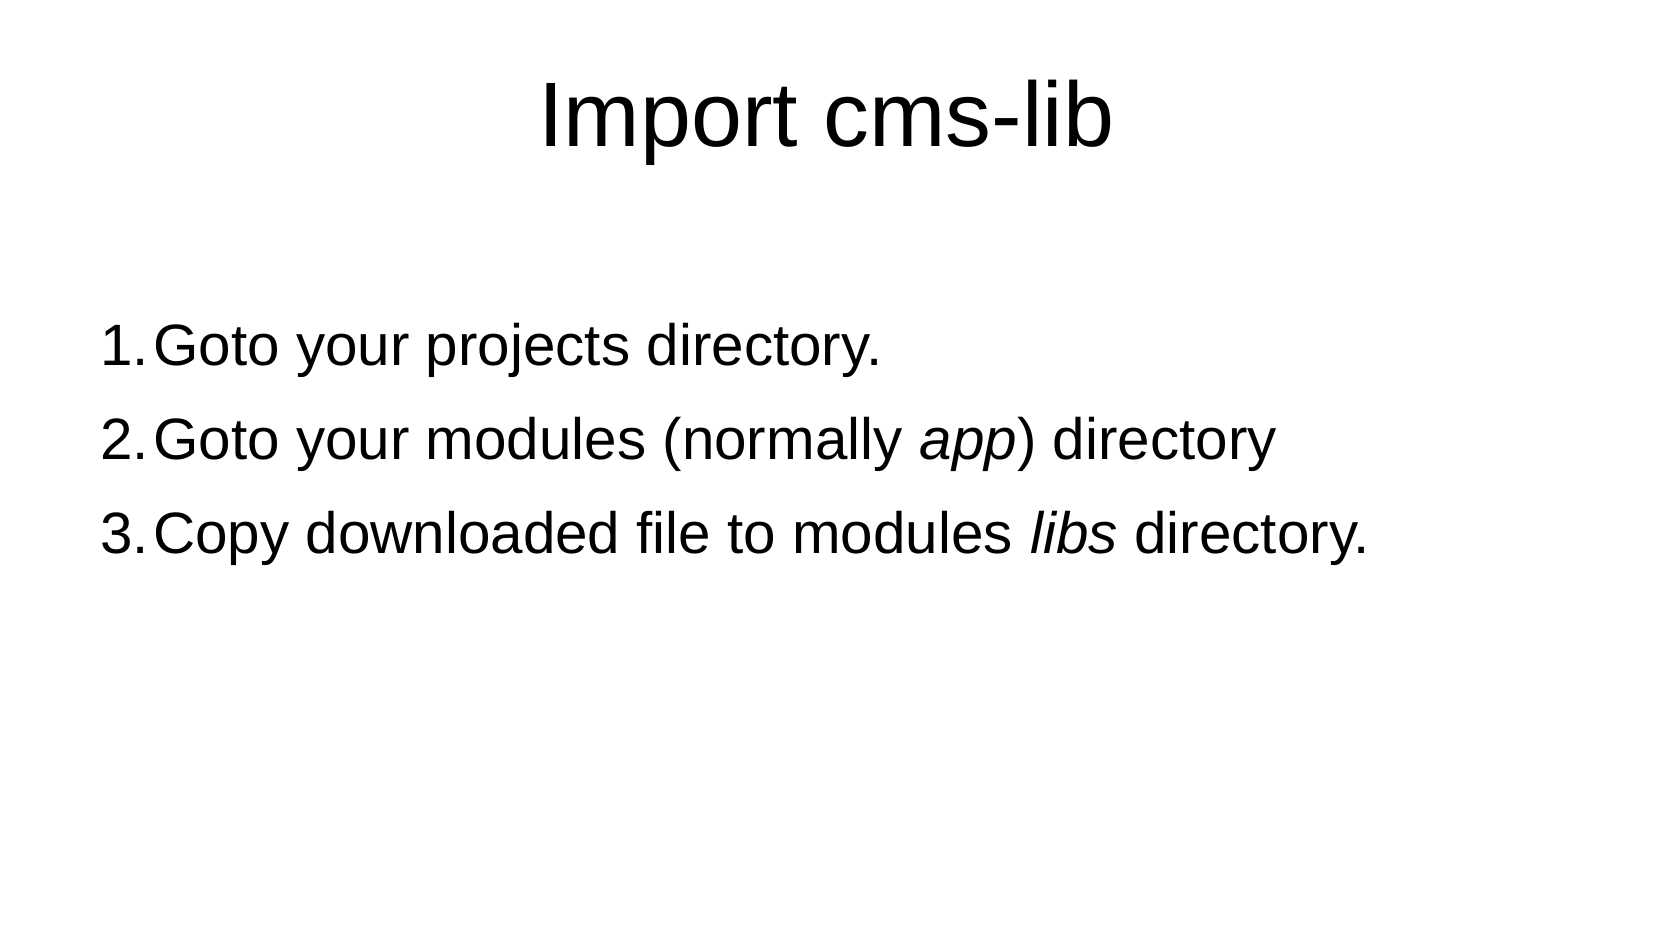

# Import cms-lib
Goto your projects directory.
Goto your modules (normally app) directory
Copy downloaded file to modules libs directory.